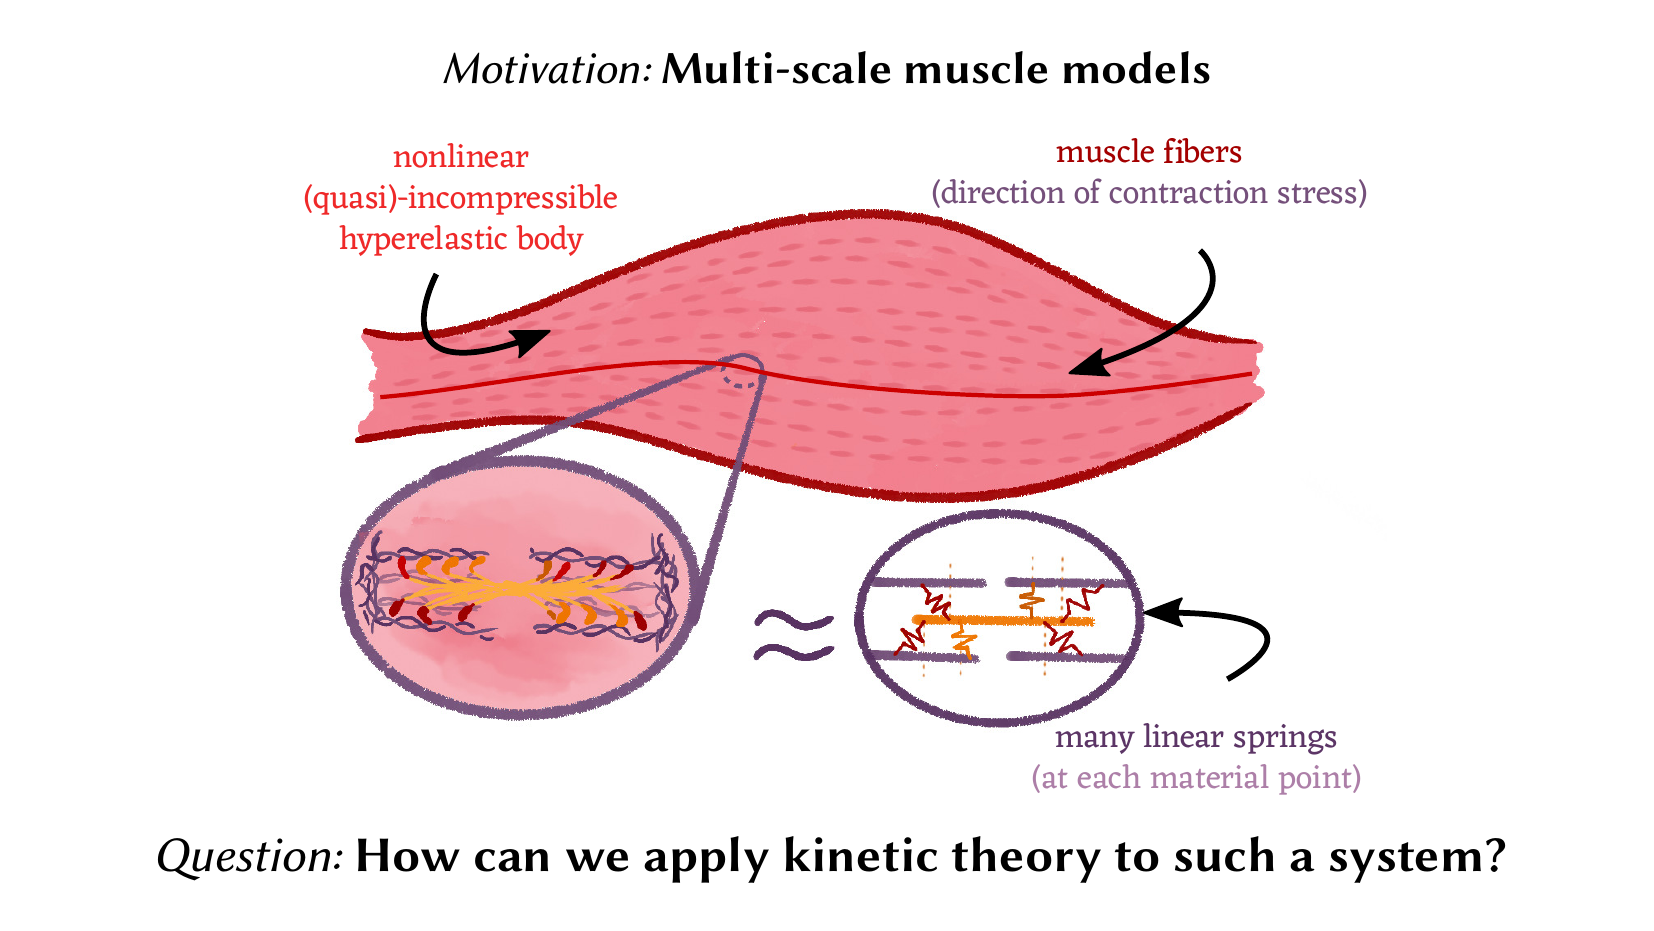

# Motivation: Multi-scale muscle models
Question: How can we apply kinetic theory to such a system?